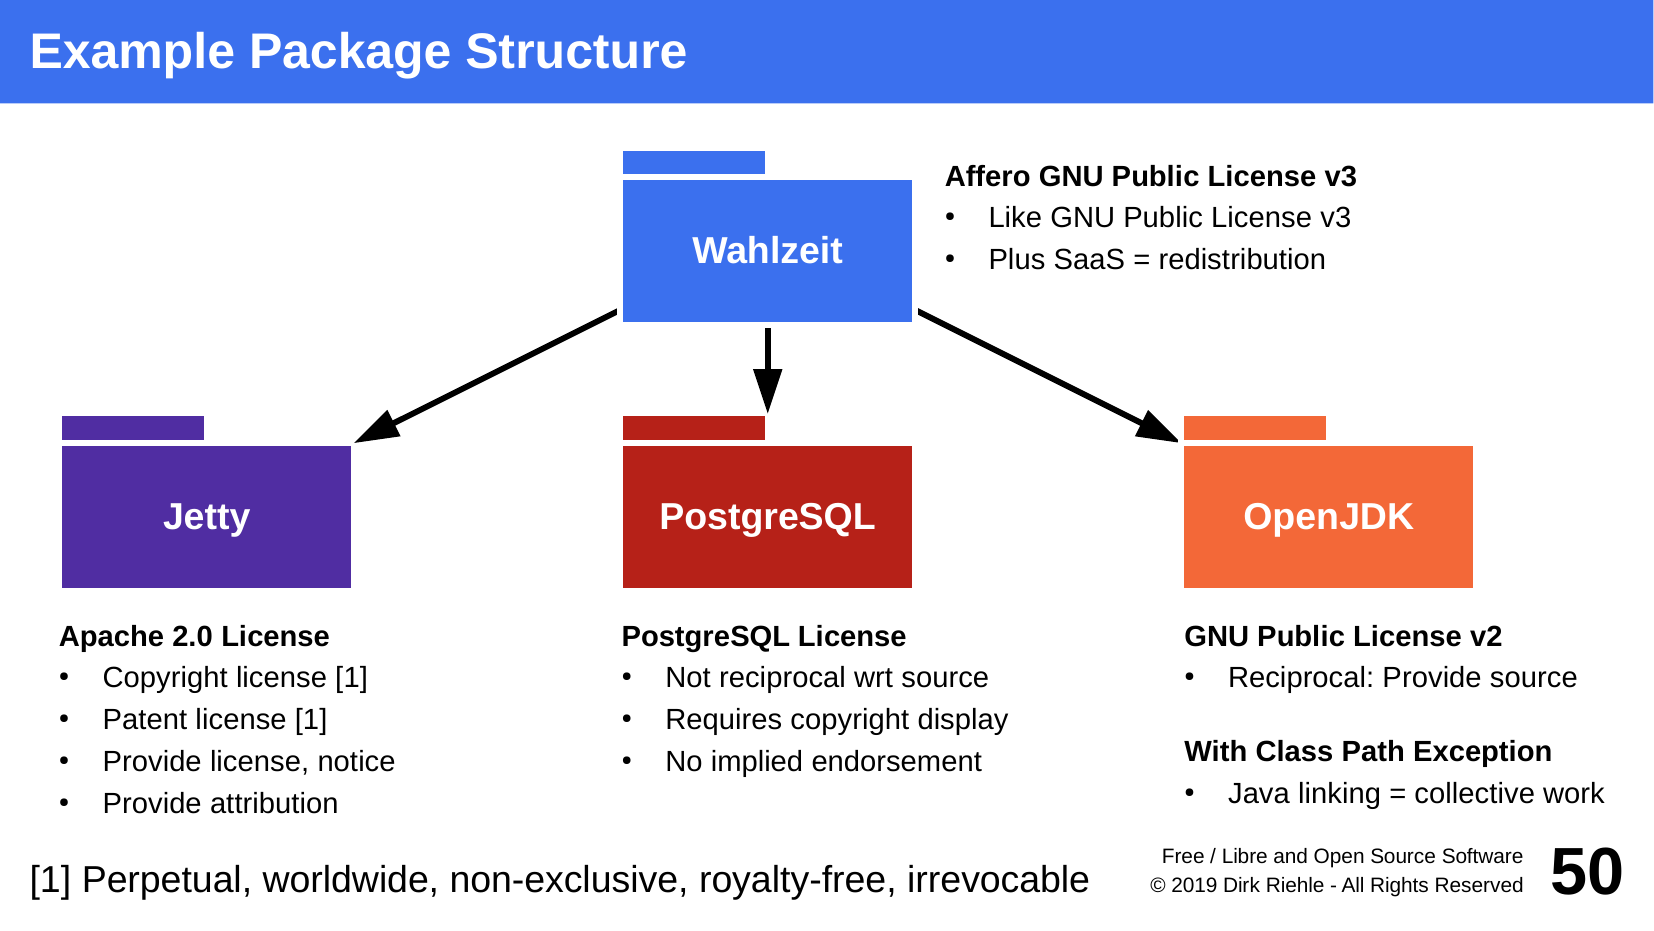

# Example Package Structure
Wahlzeit
Affero GNU Public License v3
 Like GNU Public License v3
 Plus SaaS = redistribution
Jetty
PostgreSQL
OpenJDK
Apache 2.0 License
 Copyright license [1]
 Patent license [1]
 Provide license, notice
 Provide attribution
PostgreSQL License
 Not reciprocal wrt source
 Requires copyright display
 No implied endorsement
GNU Public License v2
 Reciprocal: Provide source
With Class Path Exception
 Java linking = collective work
[1] Perpetual, worldwide, non-exclusive, royalty-free, irrevocable
Free / Libre and Open Source Software
50
© 2019 Dirk Riehle - All Rights Reserved